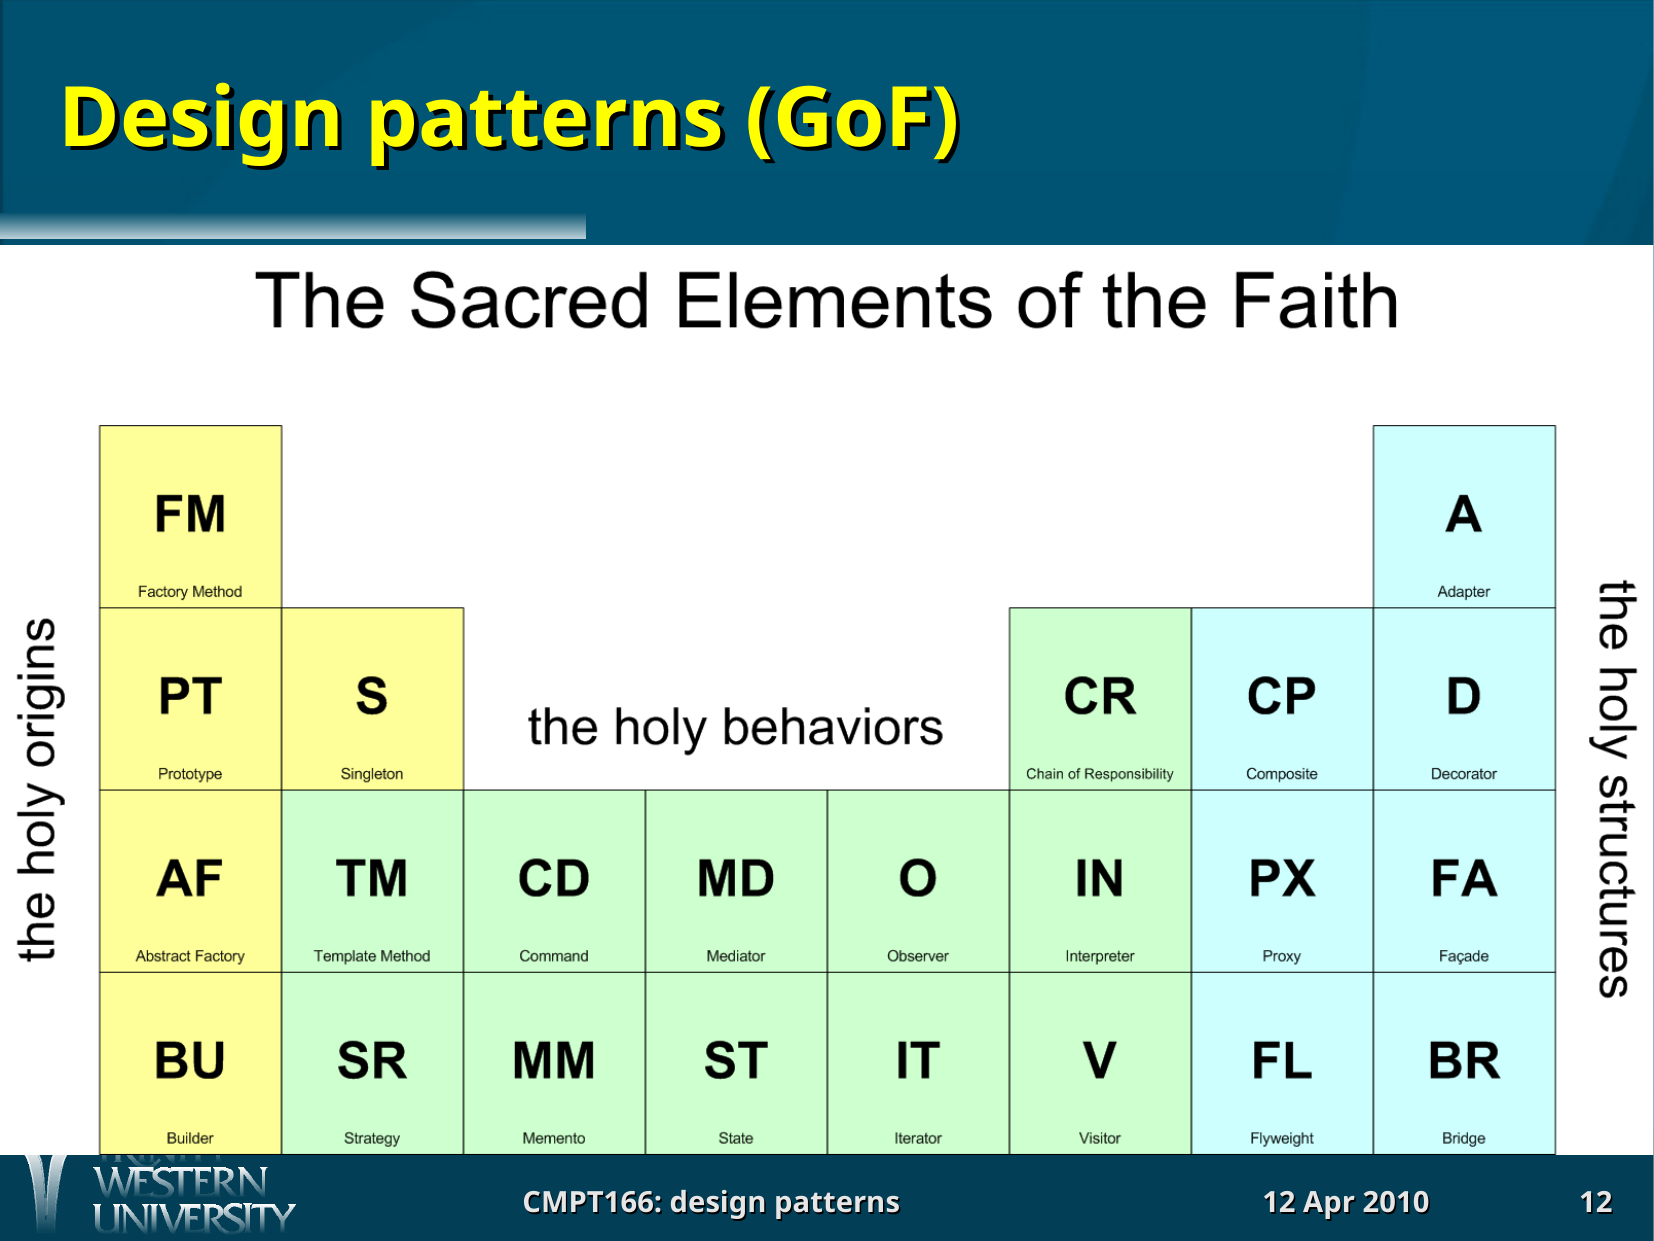

# Design patterns (GoF)
CMPT166: design patterns
12 Apr 2010
12